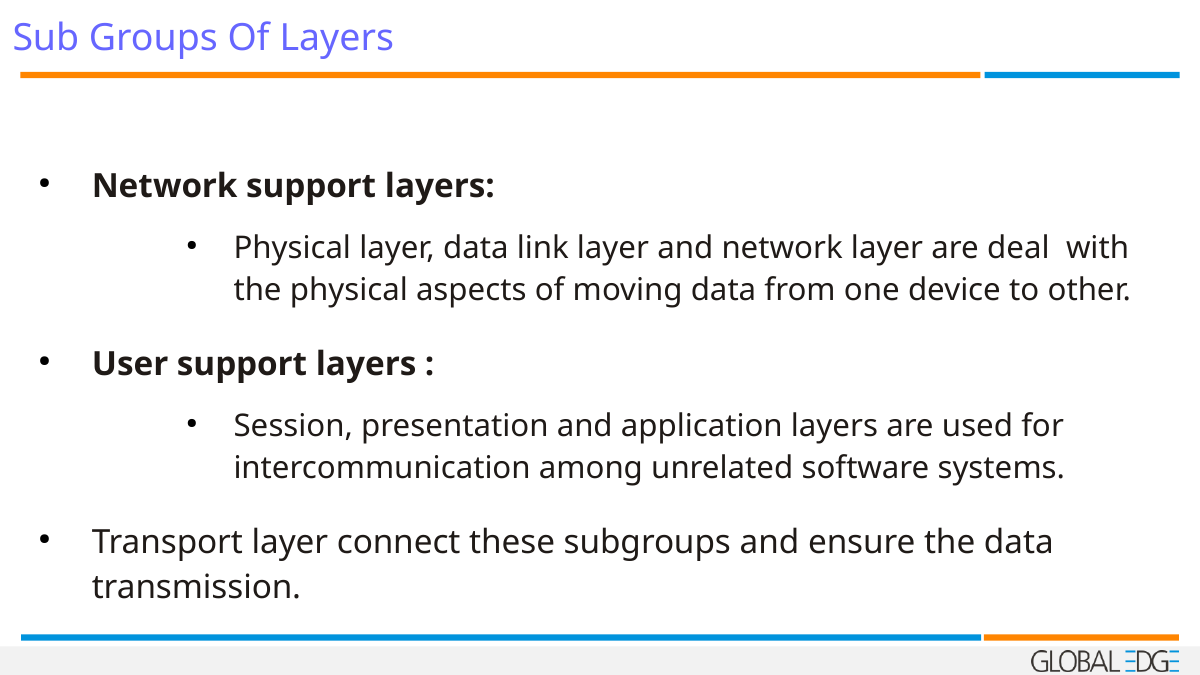

# Sub Groups Of Layers
Network support layers:
Physical layer, data link layer and network layer are deal with the physical aspects of moving data from one device to other.
User support layers :
Session, presentation and application layers are used for intercommunication among unrelated software systems.
Transport layer connect these subgroups and ensure the data transmission.